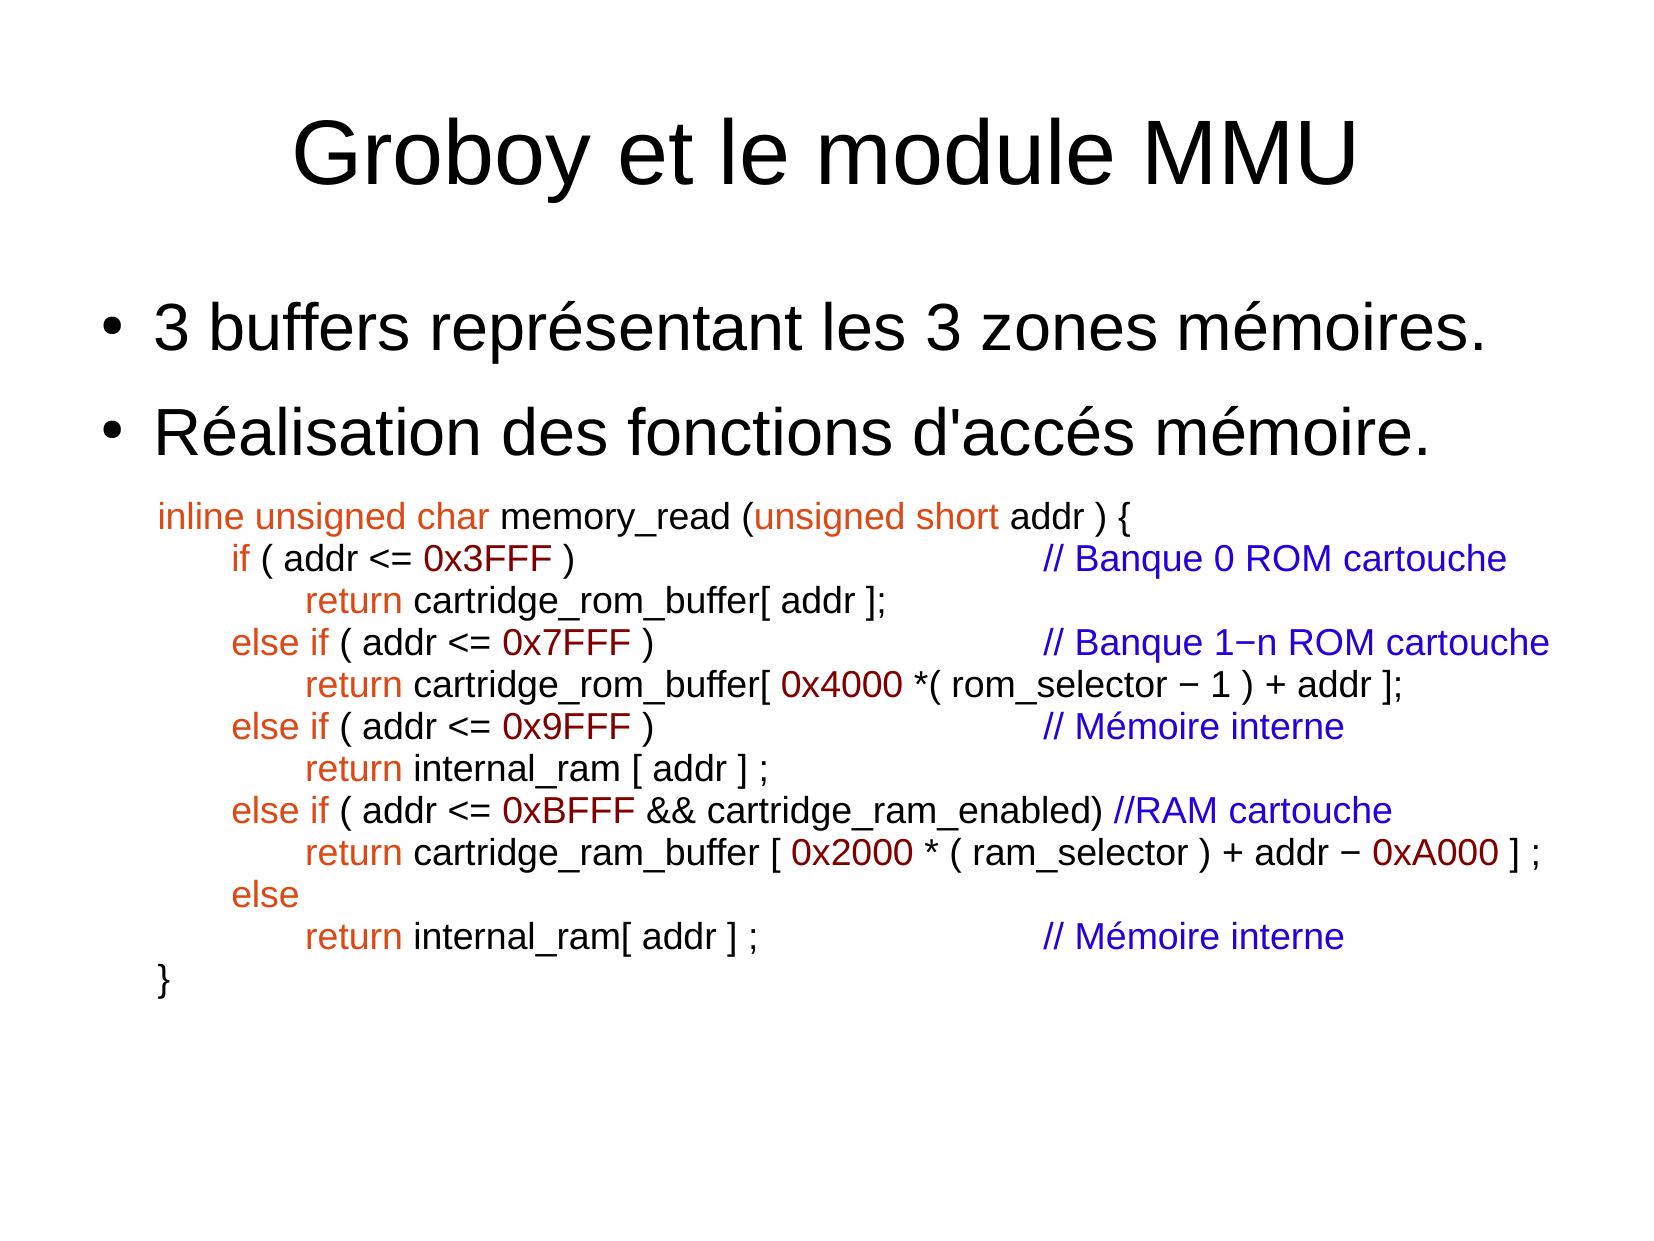

# Groboy et le module MMU
3 buffers représentant les 3 zones mémoires.
Réalisation des fonctions d'accés mémoire.
inline unsigned char memory_read (unsigned short addr ) {
	if ( addr <= 0x3FFF ) 							// Banque 0 ROM cartouche
		return cartridge_rom_buffer[ addr ];
	else if ( addr <= 0x7FFF ) 						// Banque 1−n ROM cartouche
		return cartridge_rom_buffer[ 0x4000 *( rom_selector − 1 ) + addr ];
	else if ( addr <= 0x9FFF ) 						// Mémoire interne
		return internal_ram [ addr ] ;
	else if ( addr <= 0xBFFF && cartridge_ram_enabled) //RAM cartouche
		return cartridge_ram_buffer [ 0x2000 * ( ram_selector ) + addr − 0xA000 ] ;
	else
		return internal_ram[ addr ] ; 				// Mémoire interne
}